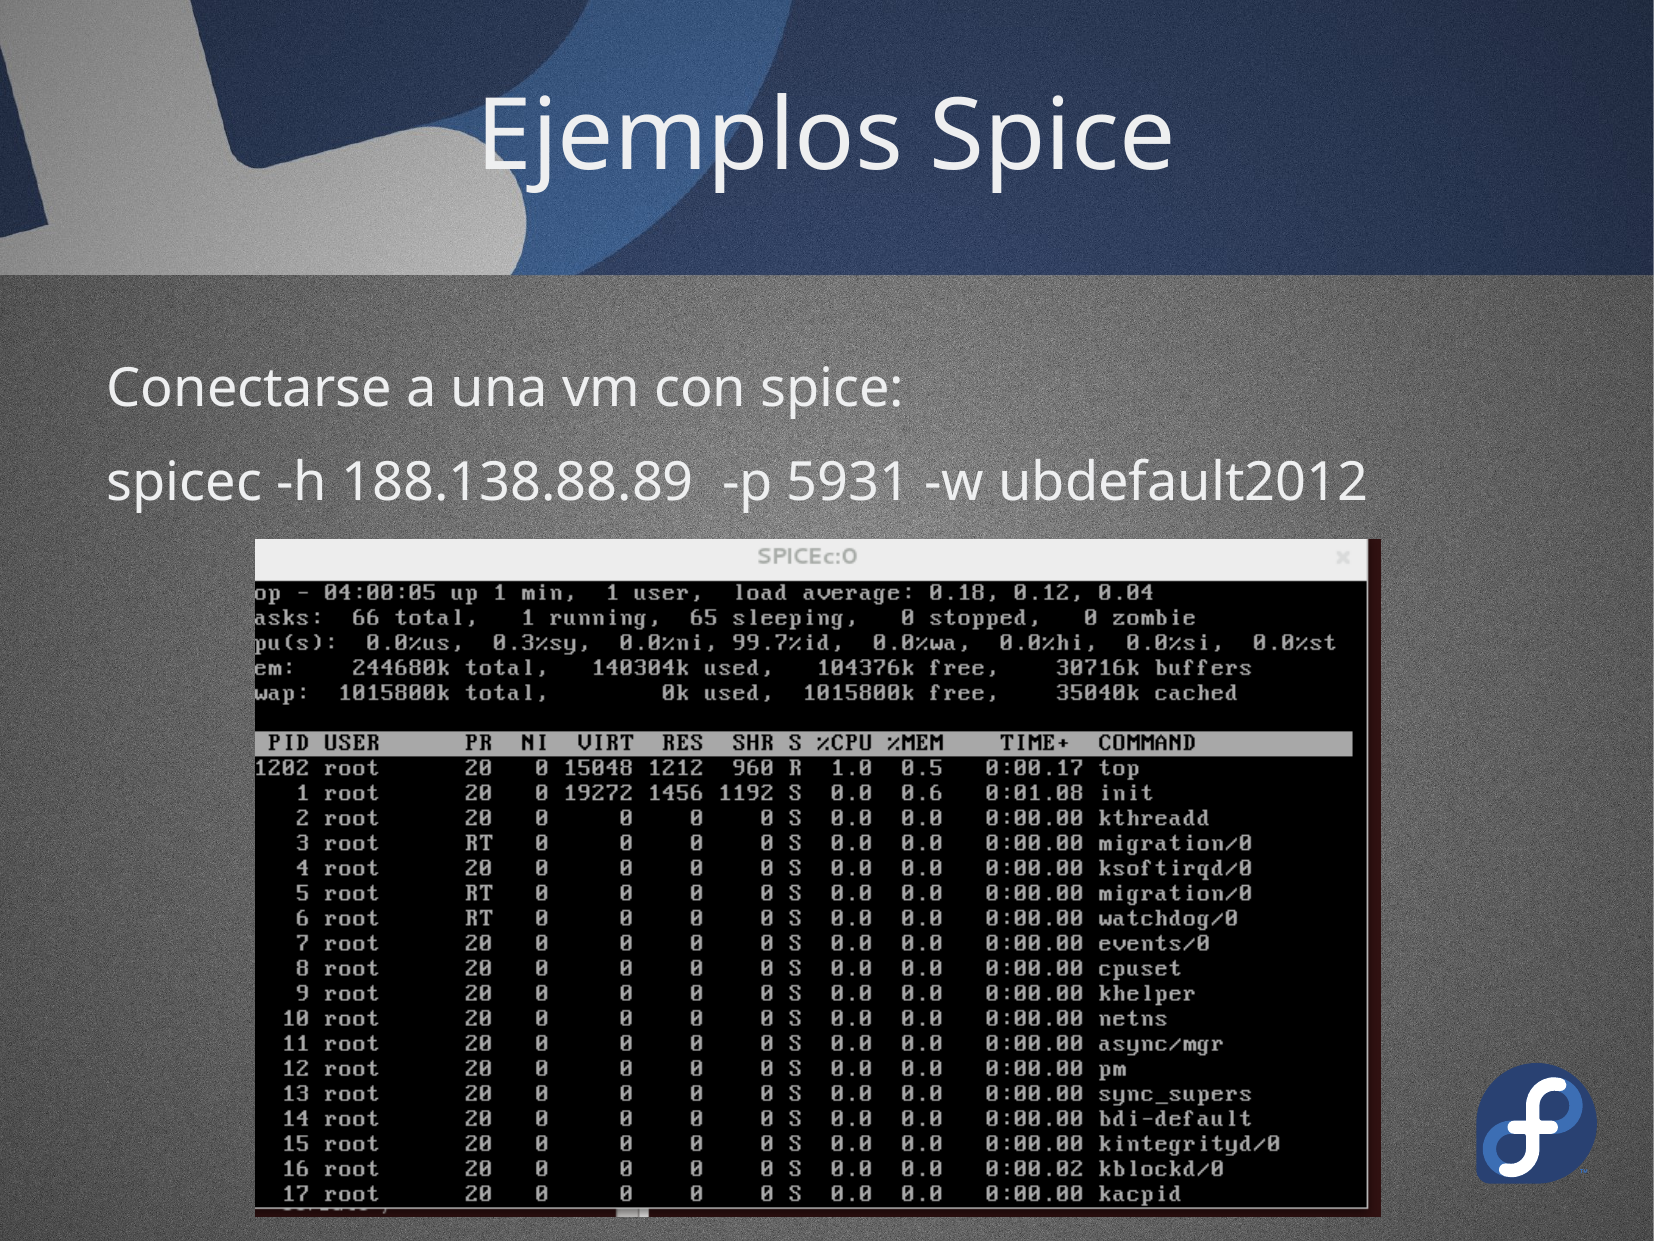

Ejemplos Spice
Conectarse a una vm con spice:
spicec -h 188.138.88.89 -p 5931 -w ubdefault2012